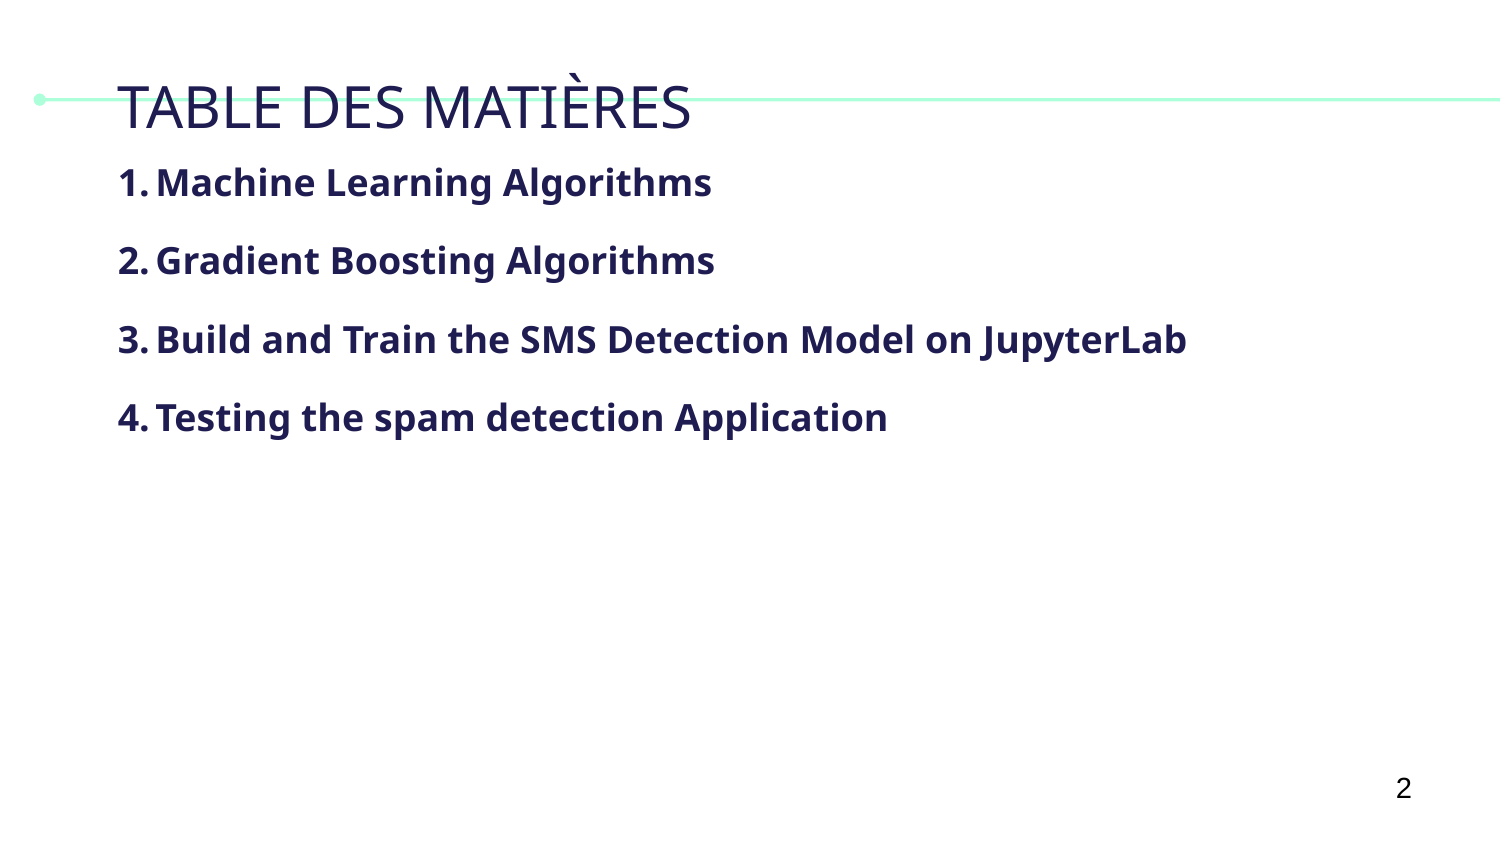

Table des matières
# Machine Learning Algorithms
Gradient Boosting Algorithms
Build and Train the SMS Detection Model on JupyterLab
Testing the spam detection Application
2